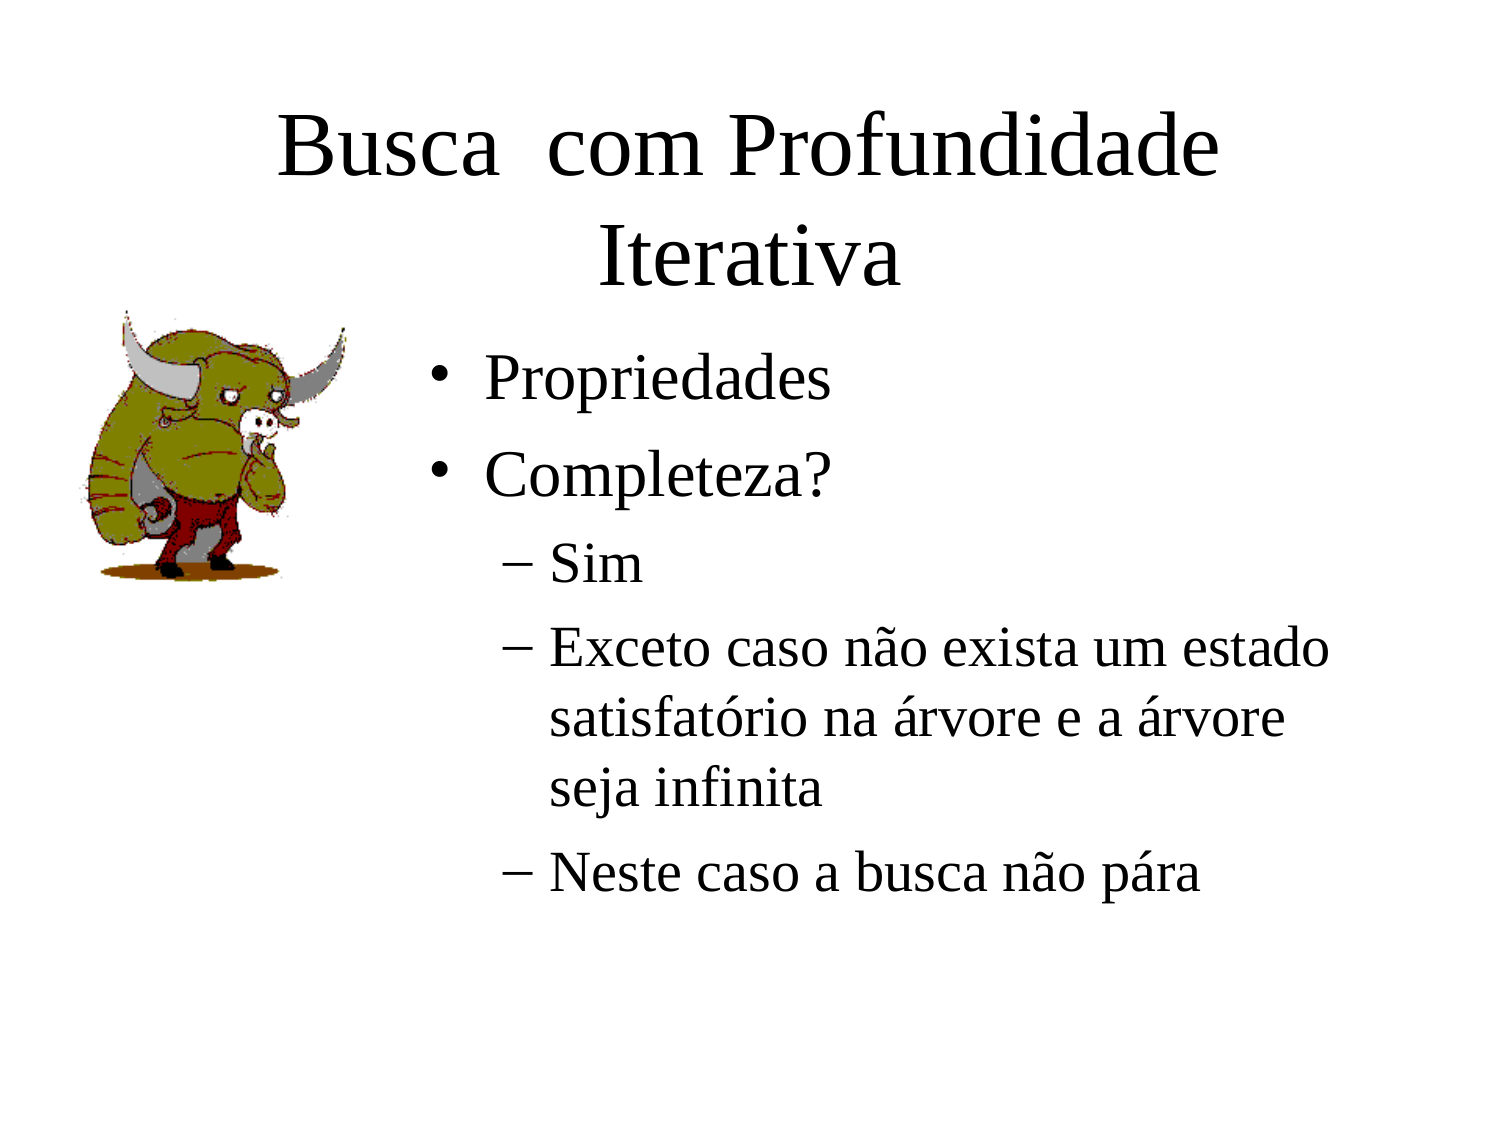

Busca com Profundidade Iterativa
# Propriedades
Completeza?
Sim
Exceto caso não exista um estado satisfatório na árvore e a árvore seja infinita
Neste caso a busca não pára